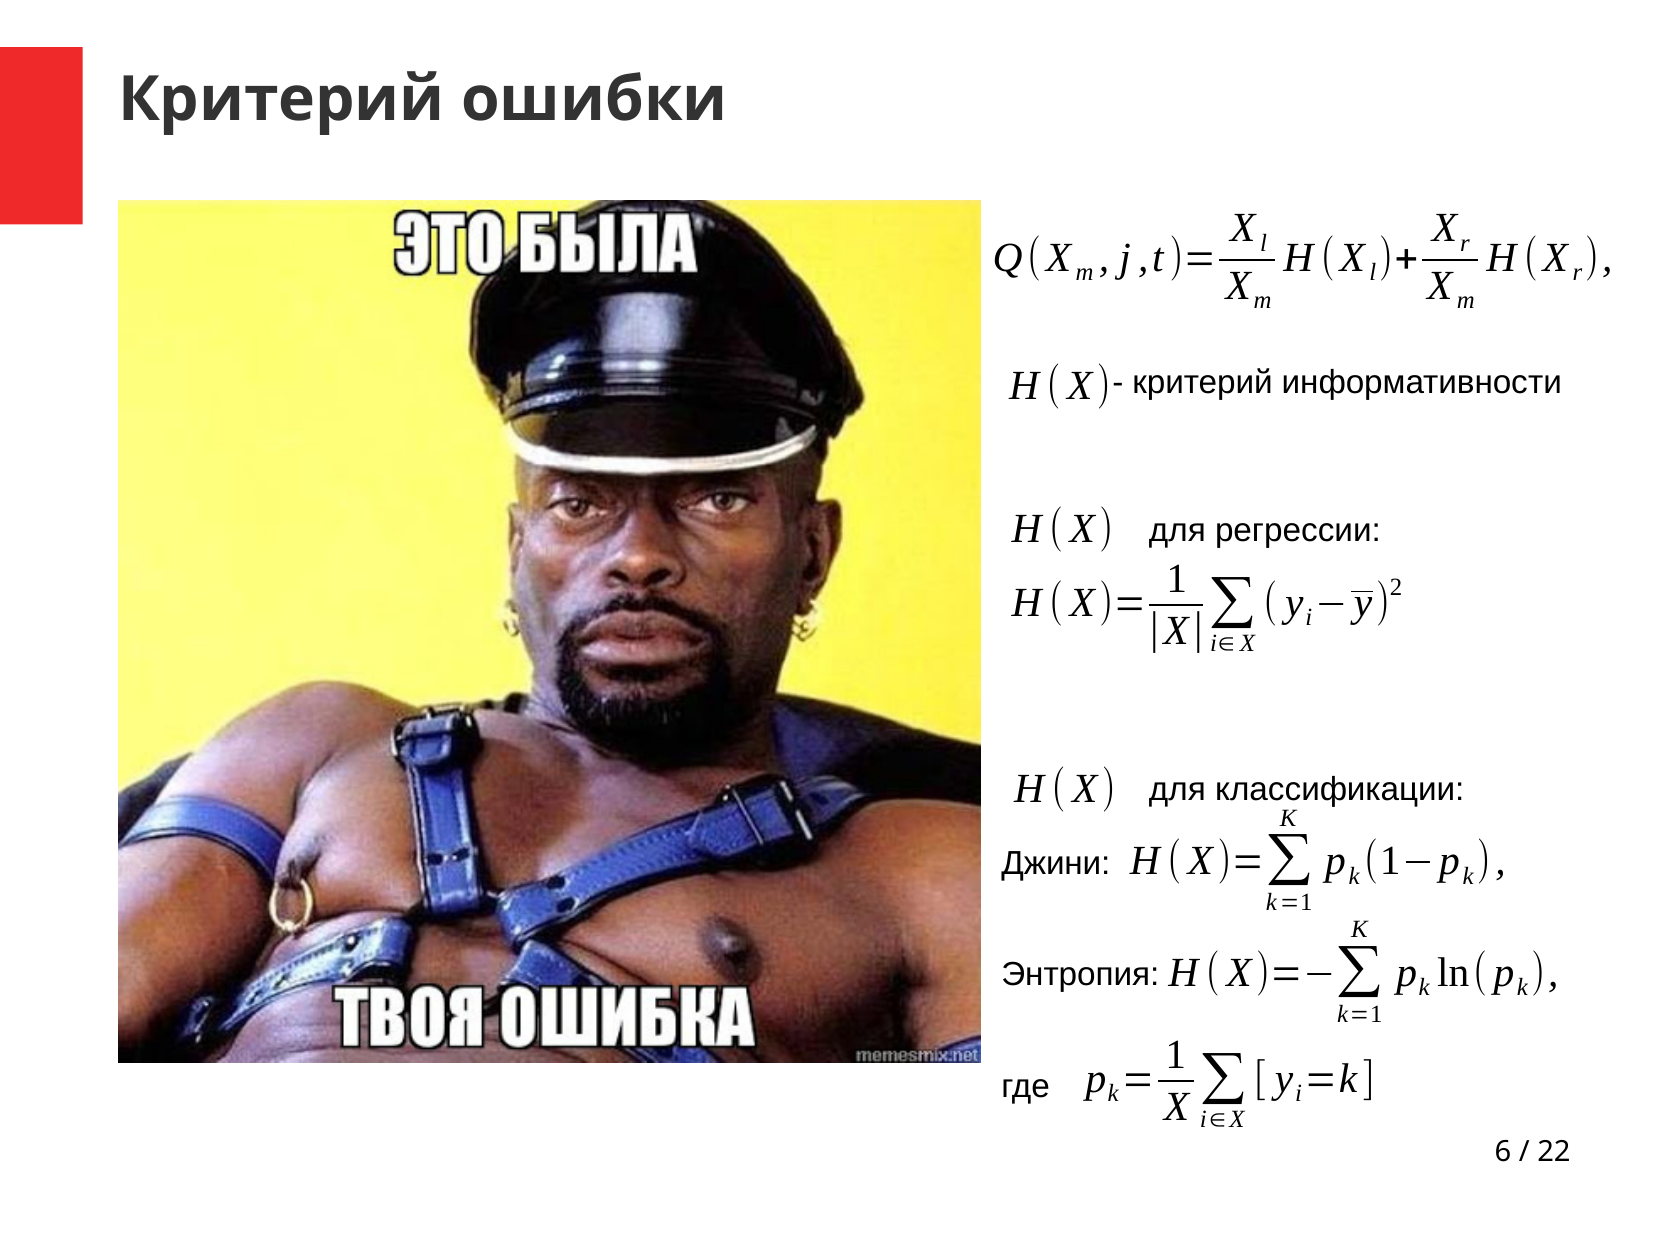

# Критерий ошибки
 - критерий информативности
		для регрессии:
		для классификации:
Джини:
Энтропия:
где
6